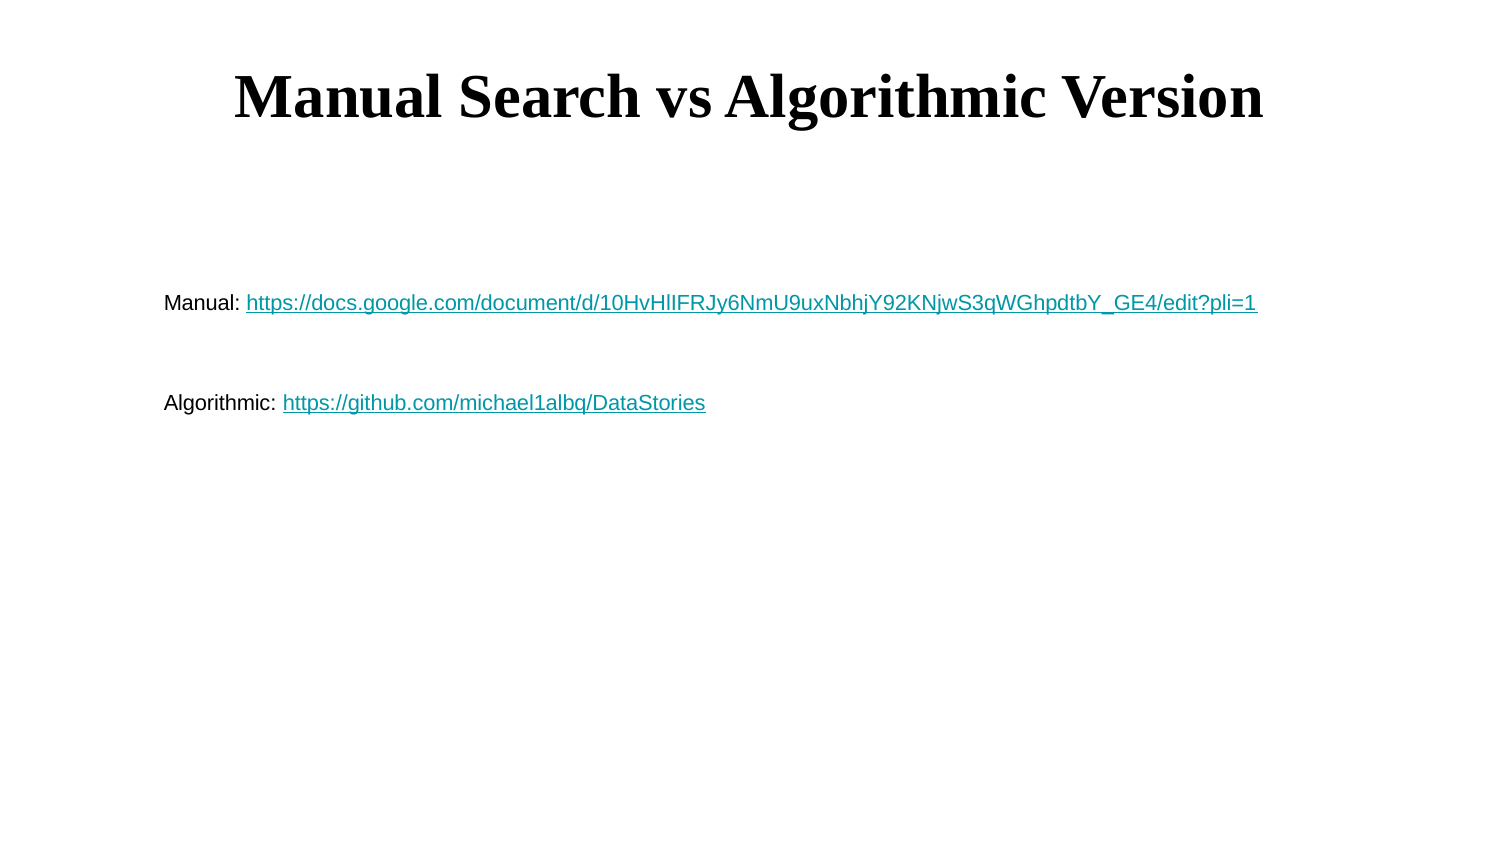

# Manual Search vs Algorithmic Version
Manual: https://docs.google.com/document/d/10HvHlIFRJy6NmU9uxNbhjY92KNjwS3qWGhpdtbY_GE4/edit?pli=1
Algorithmic: https://github.com/michael1albq/DataStories